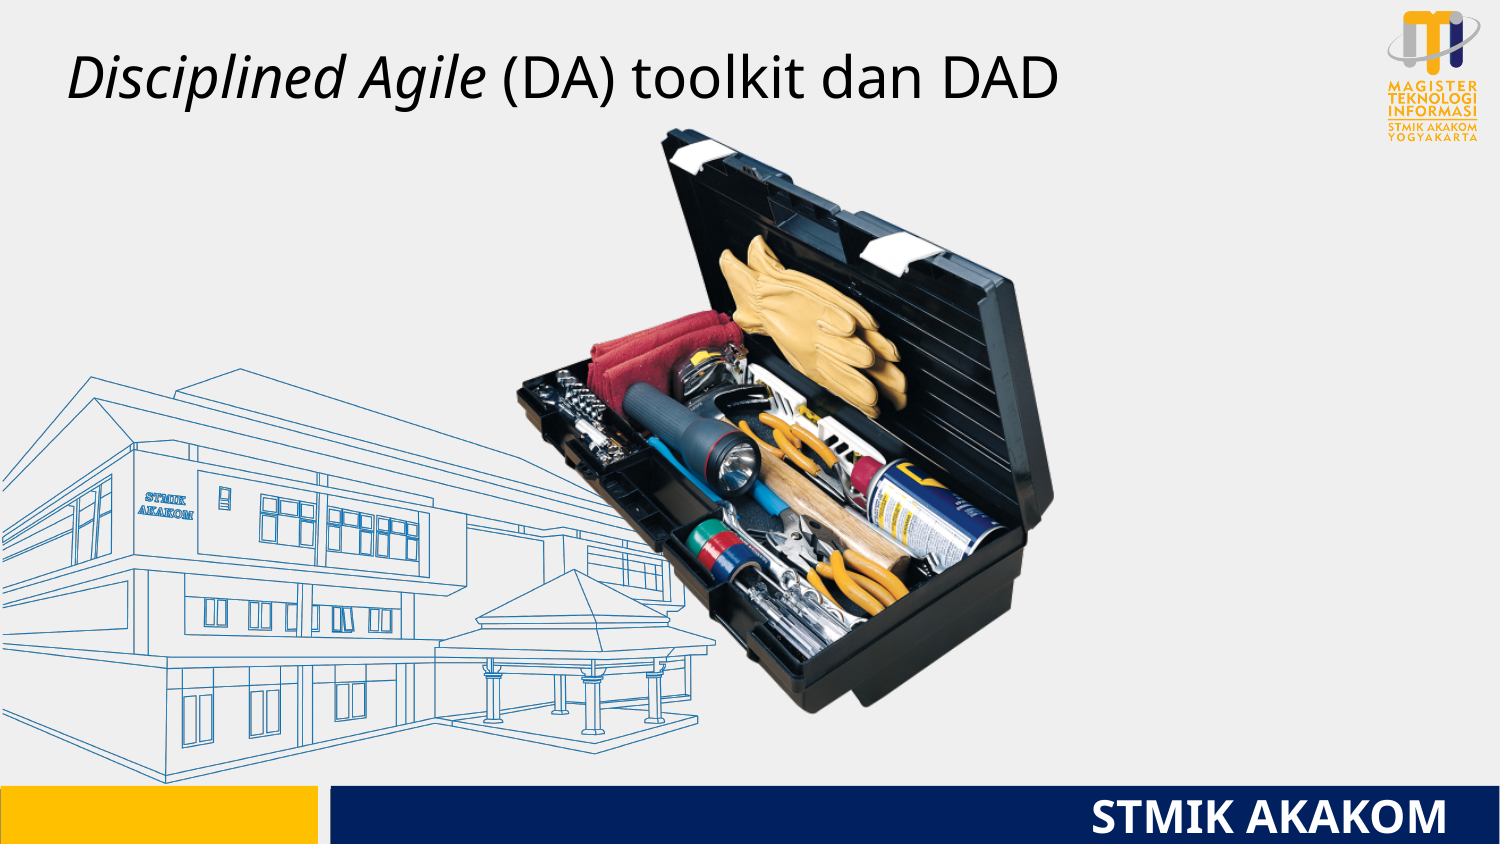

# Disciplined Agile (DA) toolkit dan DAD